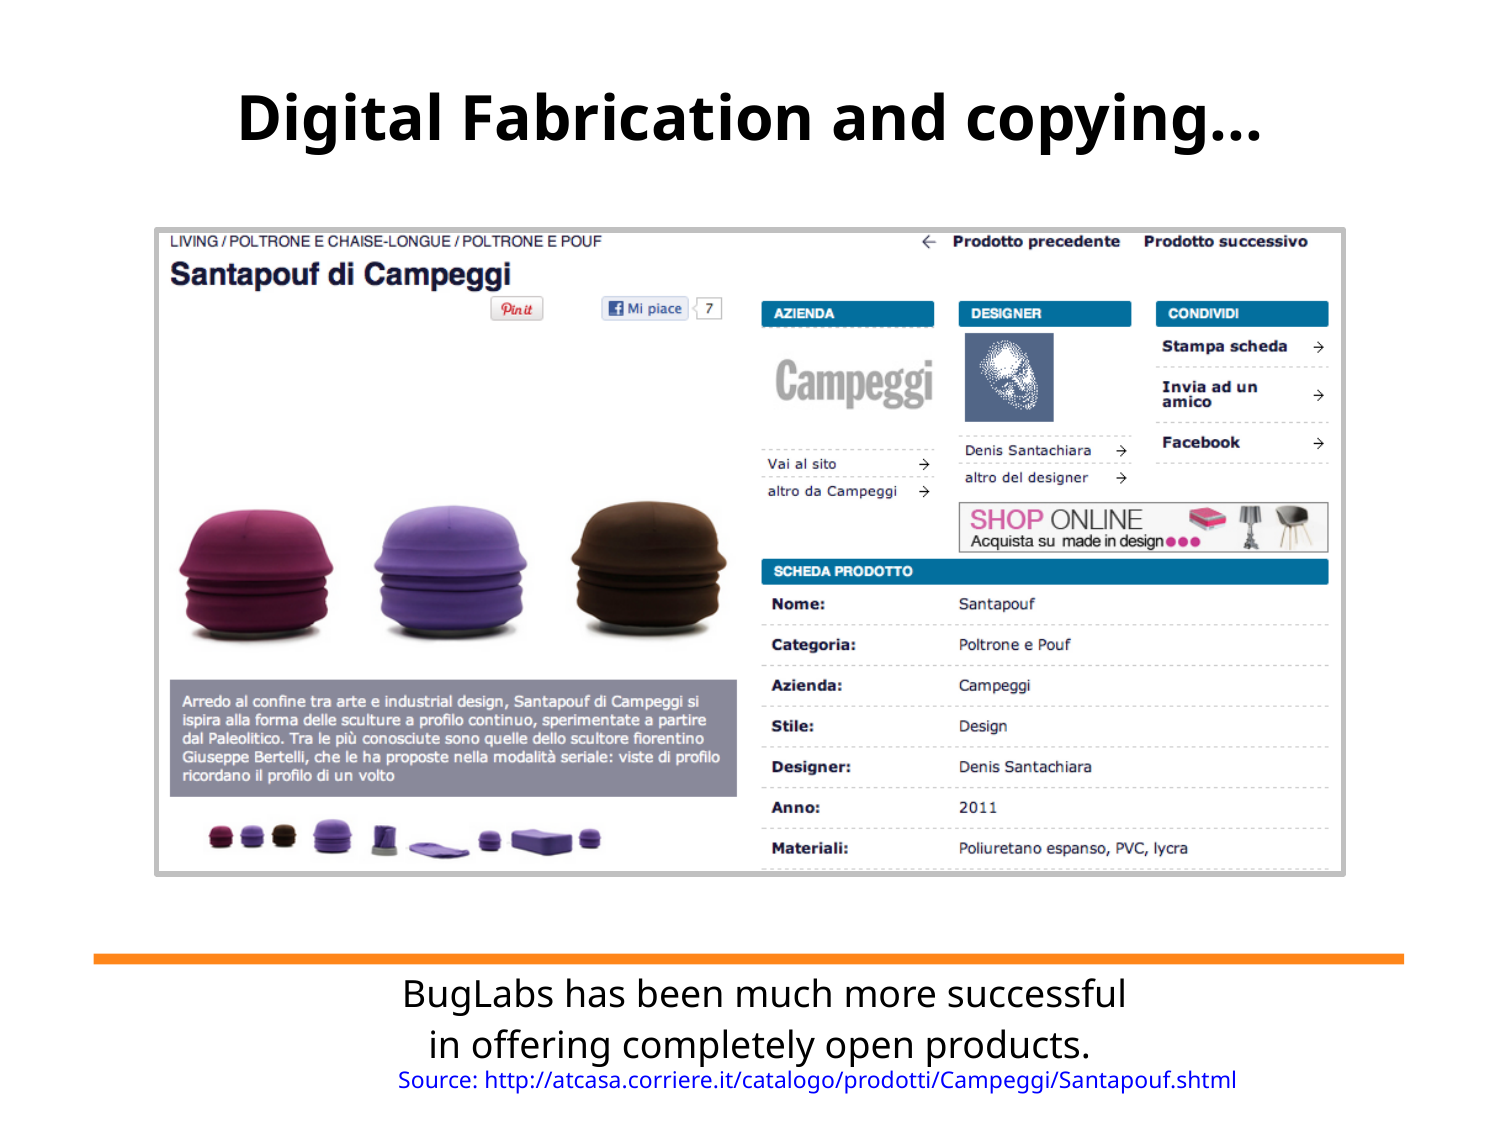

# Digital Fabrication and copying...
BugLabs has been much more successful in offering completely open products.
Source: http://atcasa.corriere.it/catalogo/prodotti/Campeggi/Santapouf.shtml